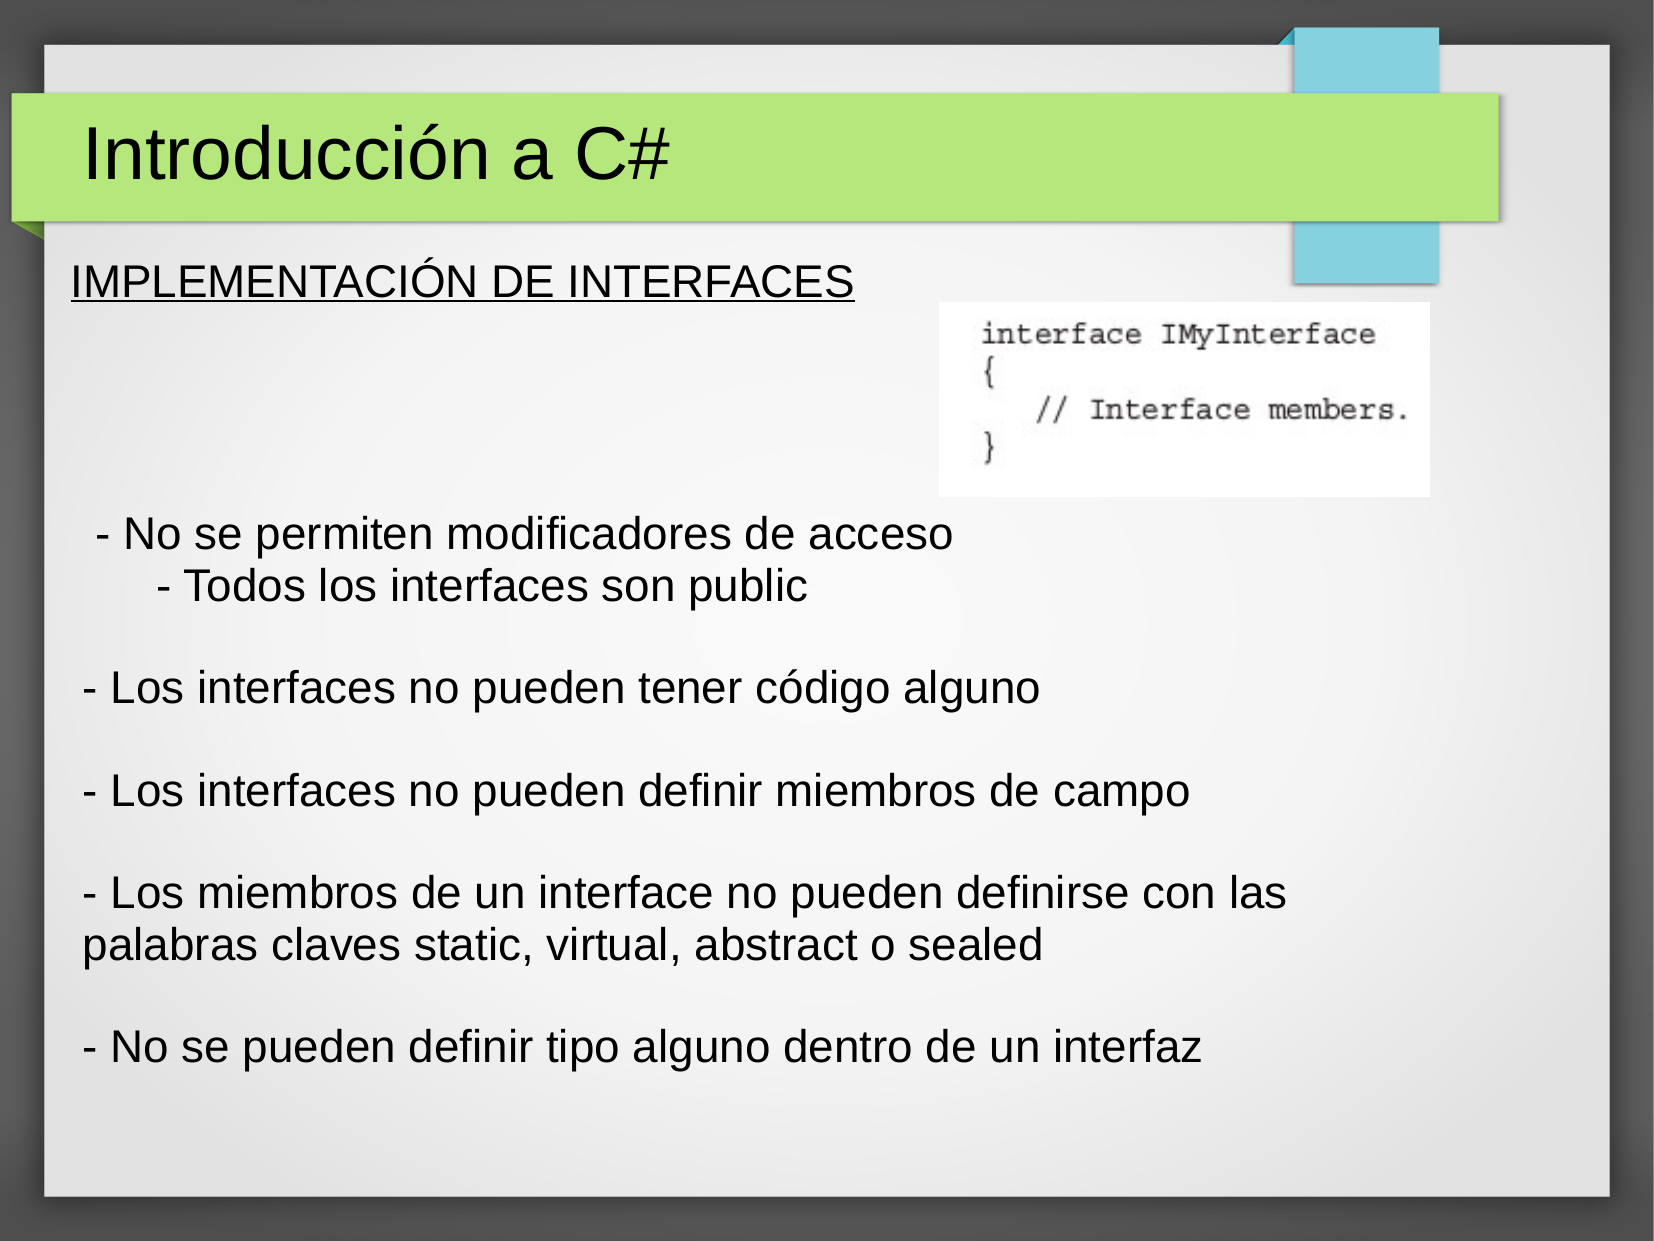

# Introducción a C#
IMPLEMENTACIÓN DE INTERFACES
 - No se permiten modificadores de acceso
	- Todos los interfaces son public
- Los interfaces no pueden tener código alguno
- Los interfaces no pueden definir miembros de campo
- Los miembros de un interface no pueden definirse con las palabras claves static, virtual, abstract o sealed
- No se pueden definir tipo alguno dentro de un interfaz